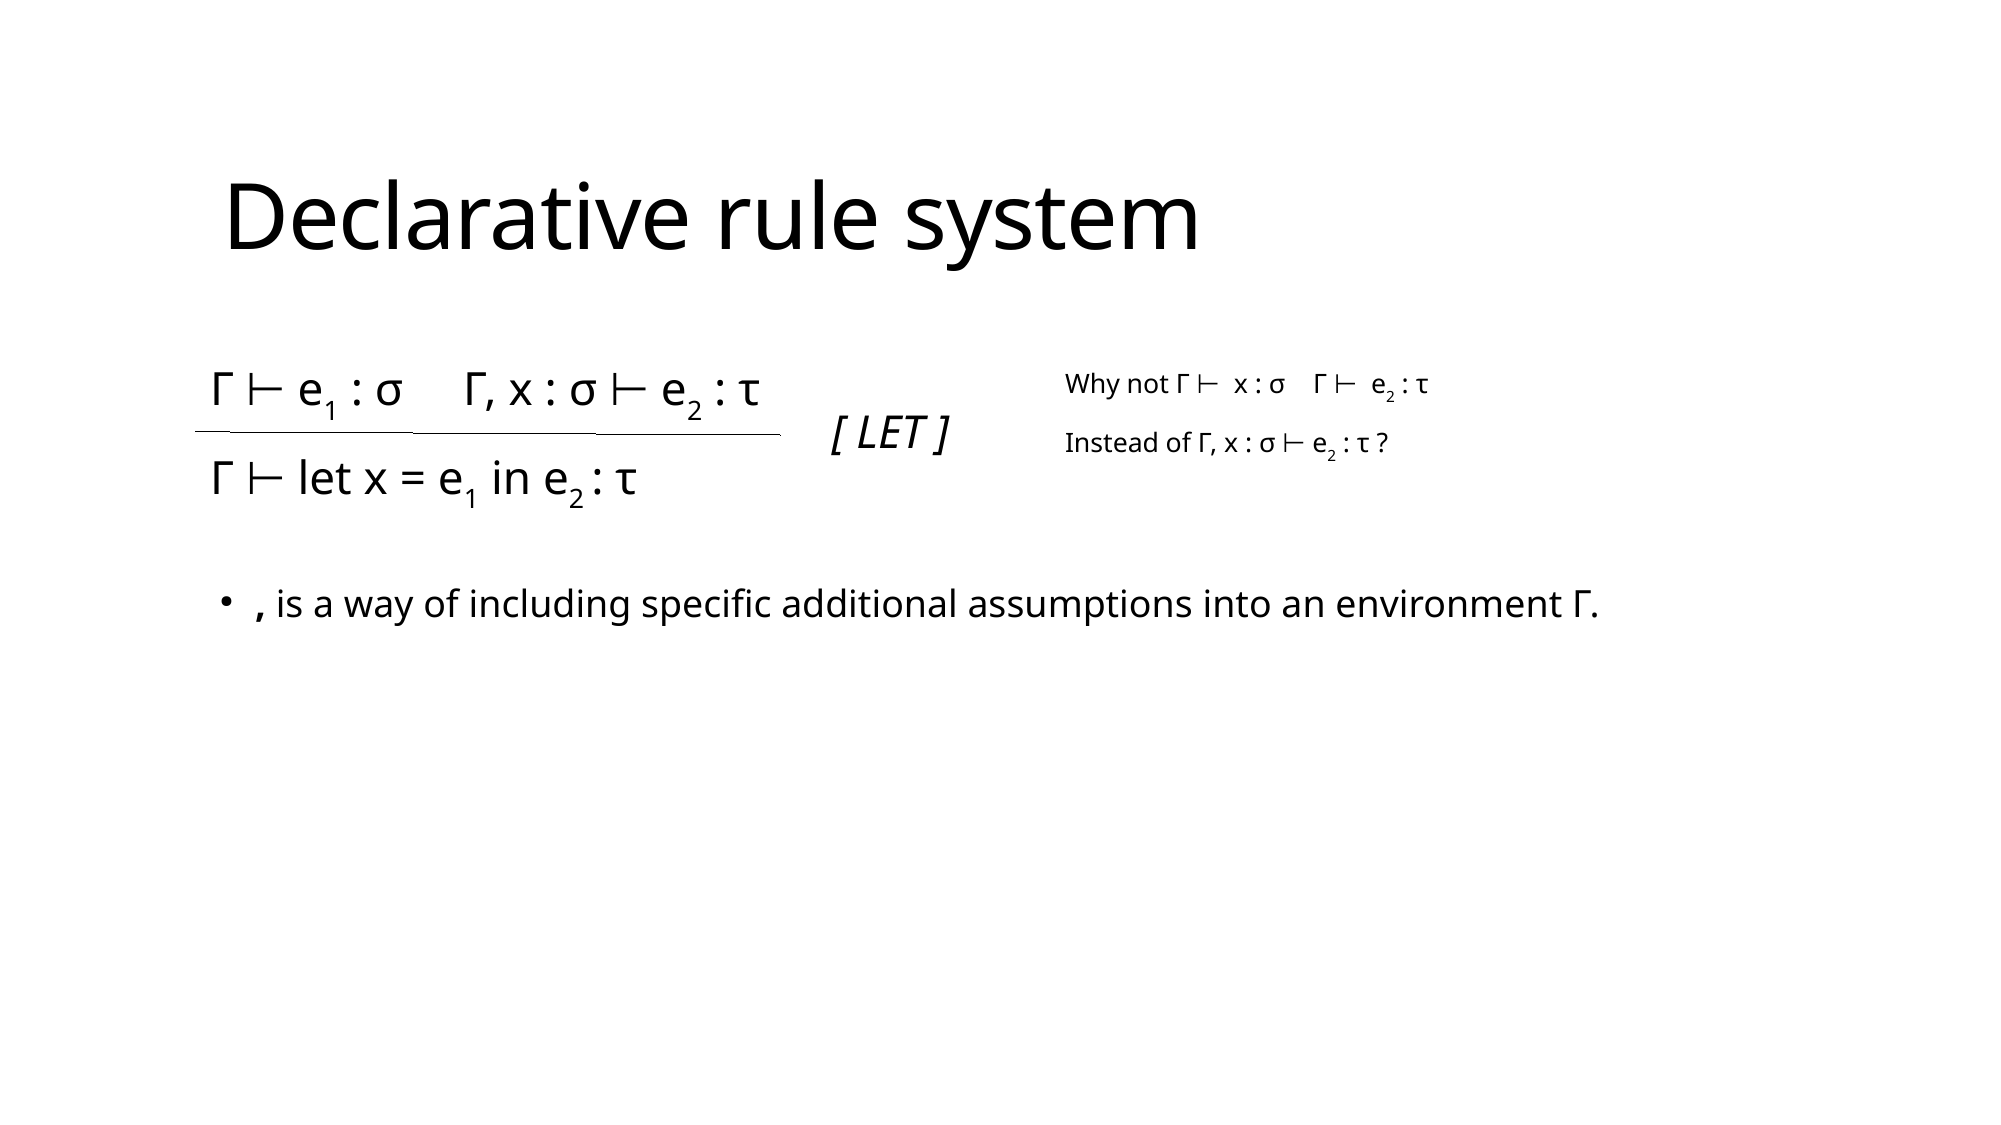

# Declarative rule system
Γ ⊢ e1 : σ Γ, x : σ ⊢ e2 : τ
Why not Γ ⊢ x : σ Γ ⊢ e2 : τ
Instead of Γ, x : σ ⊢ e2 : τ ?
[ LET ]
Γ ⊢ let x = e1 in e2 : τ
, is a way of including specific additional assumptions into an environment Γ.